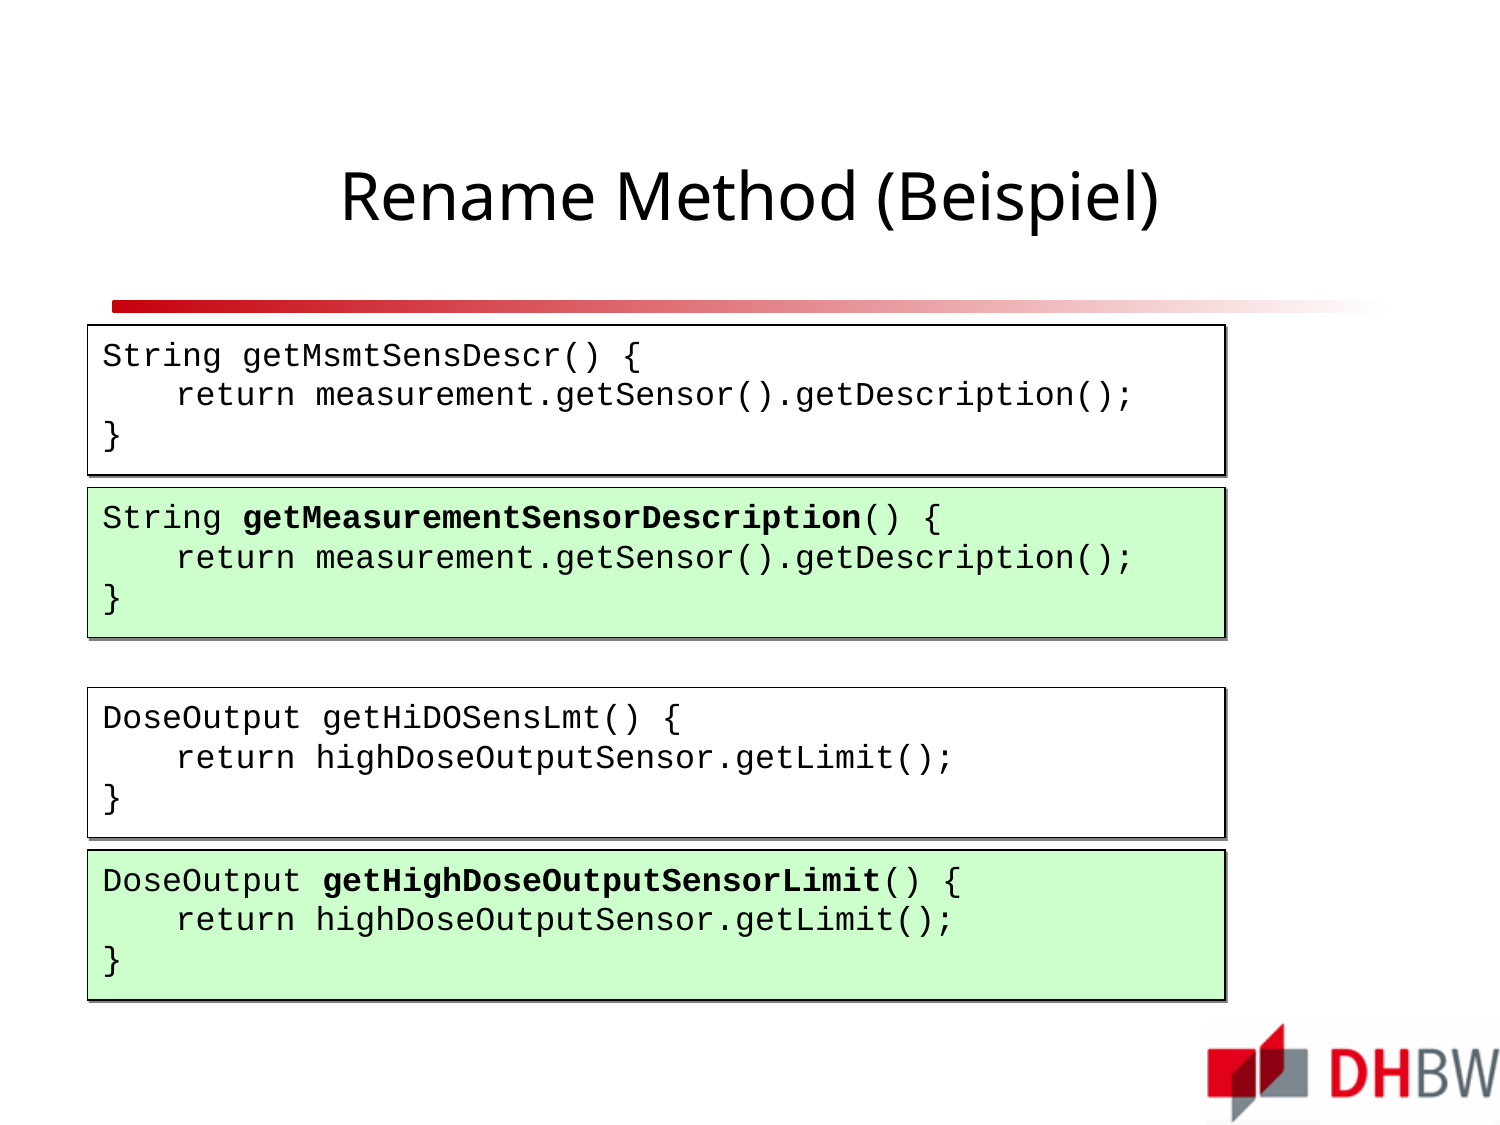

# Rename Method (Beispiel)
String getMsmtSensDescr() {
	return measurement.getSensor().getDescription();
}
String getMeasurementSensorDescription() {
	return measurement.getSensor().getDescription();
}
DoseOutput getHiDOSensLmt() {
	return highDoseOutputSensor.getLimit();
}
DoseOutput getHighDoseOutputSensorLimit() {
	return highDoseOutputSensor.getLimit();
}